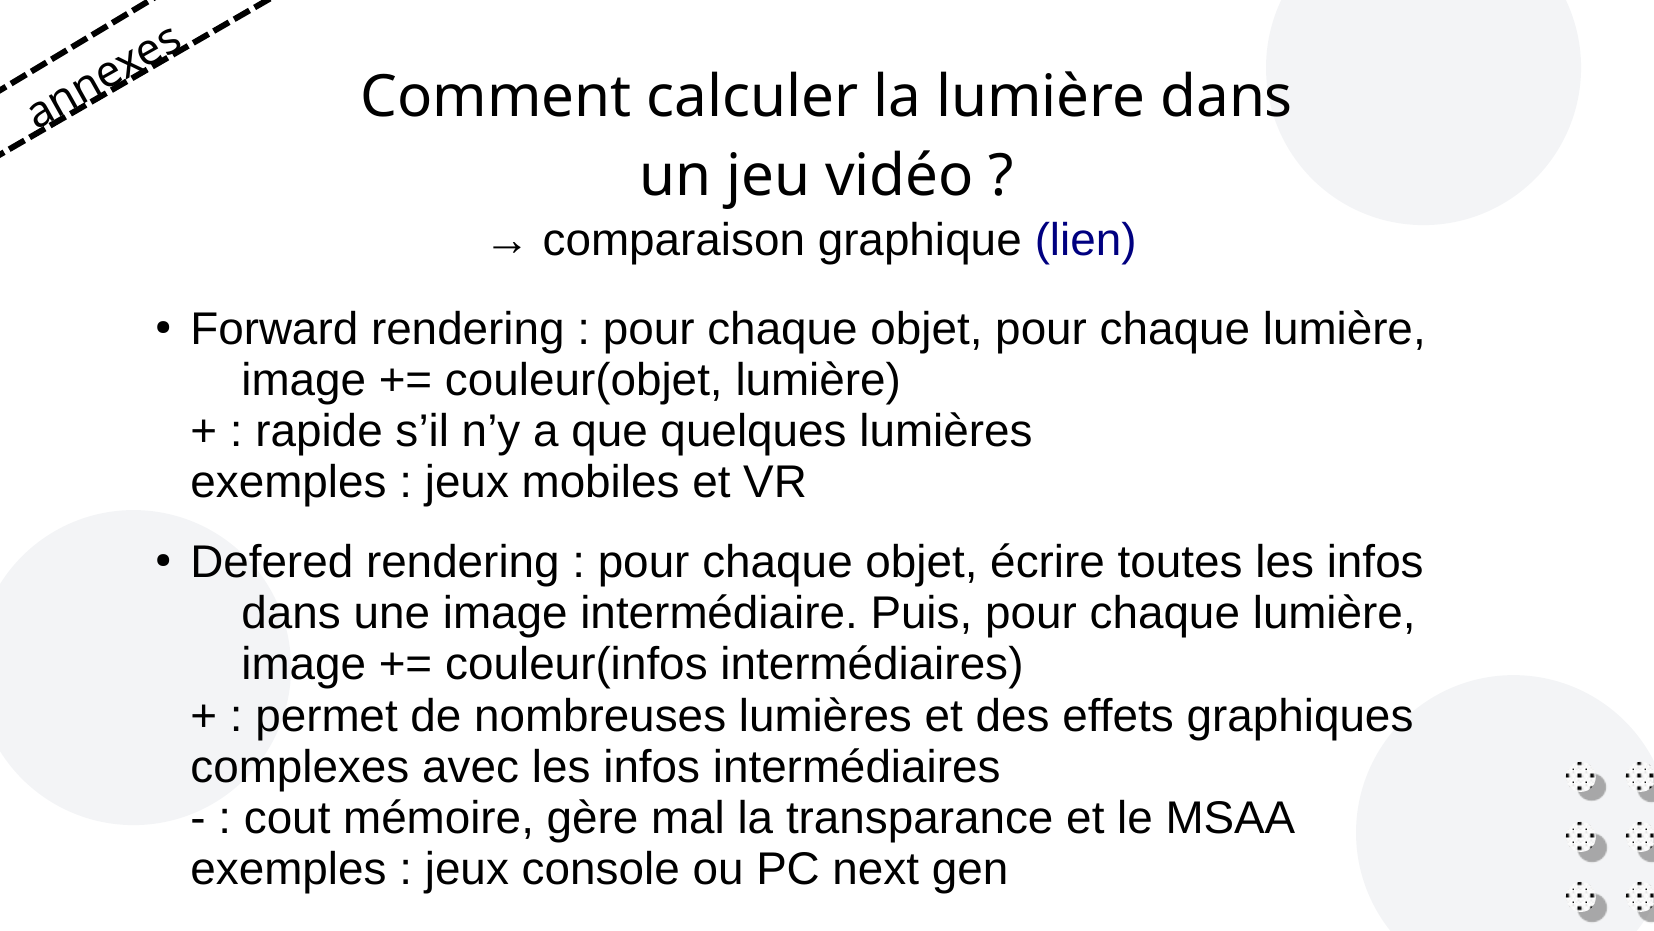

annexes
Comment calculer la lumière dans un jeu vidéo ?
→ comparaison graphique (lien)
Forward rendering : pour chaque objet, pour chaque lumière,
 image += couleur(objet, lumière)
+ : rapide s’il n’y a que quelques lumières
exemples : jeux mobiles et VR
Defered rendering : pour chaque objet, écrire toutes les infos
 dans une image intermédiaire. Puis, pour chaque lumière,
 image += couleur(infos intermédiaires)
+ : permet de nombreuses lumières et des effets graphiques complexes avec les infos intermédiaires
- : cout mémoire, gère mal la transparance et le MSAA
exemples : jeux console ou PC next gen